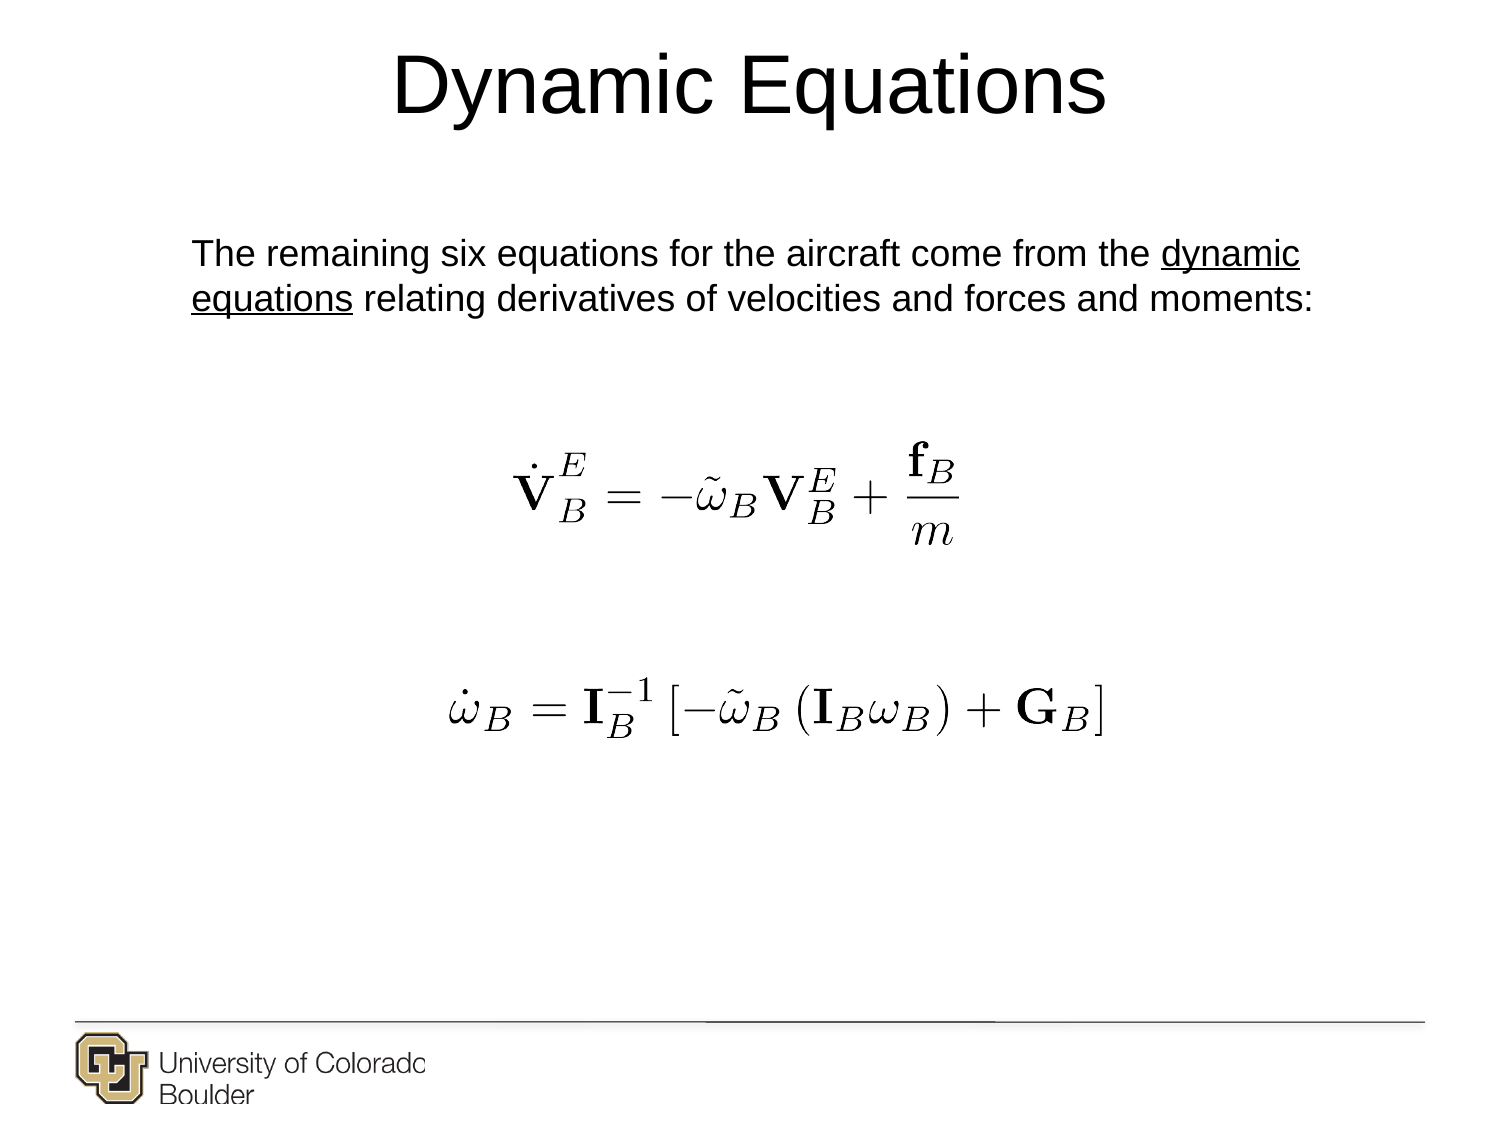

# Dynamic Equations
The remaining six equations for the aircraft come from the dynamic
equations relating derivatives of velocities and forces and moments: